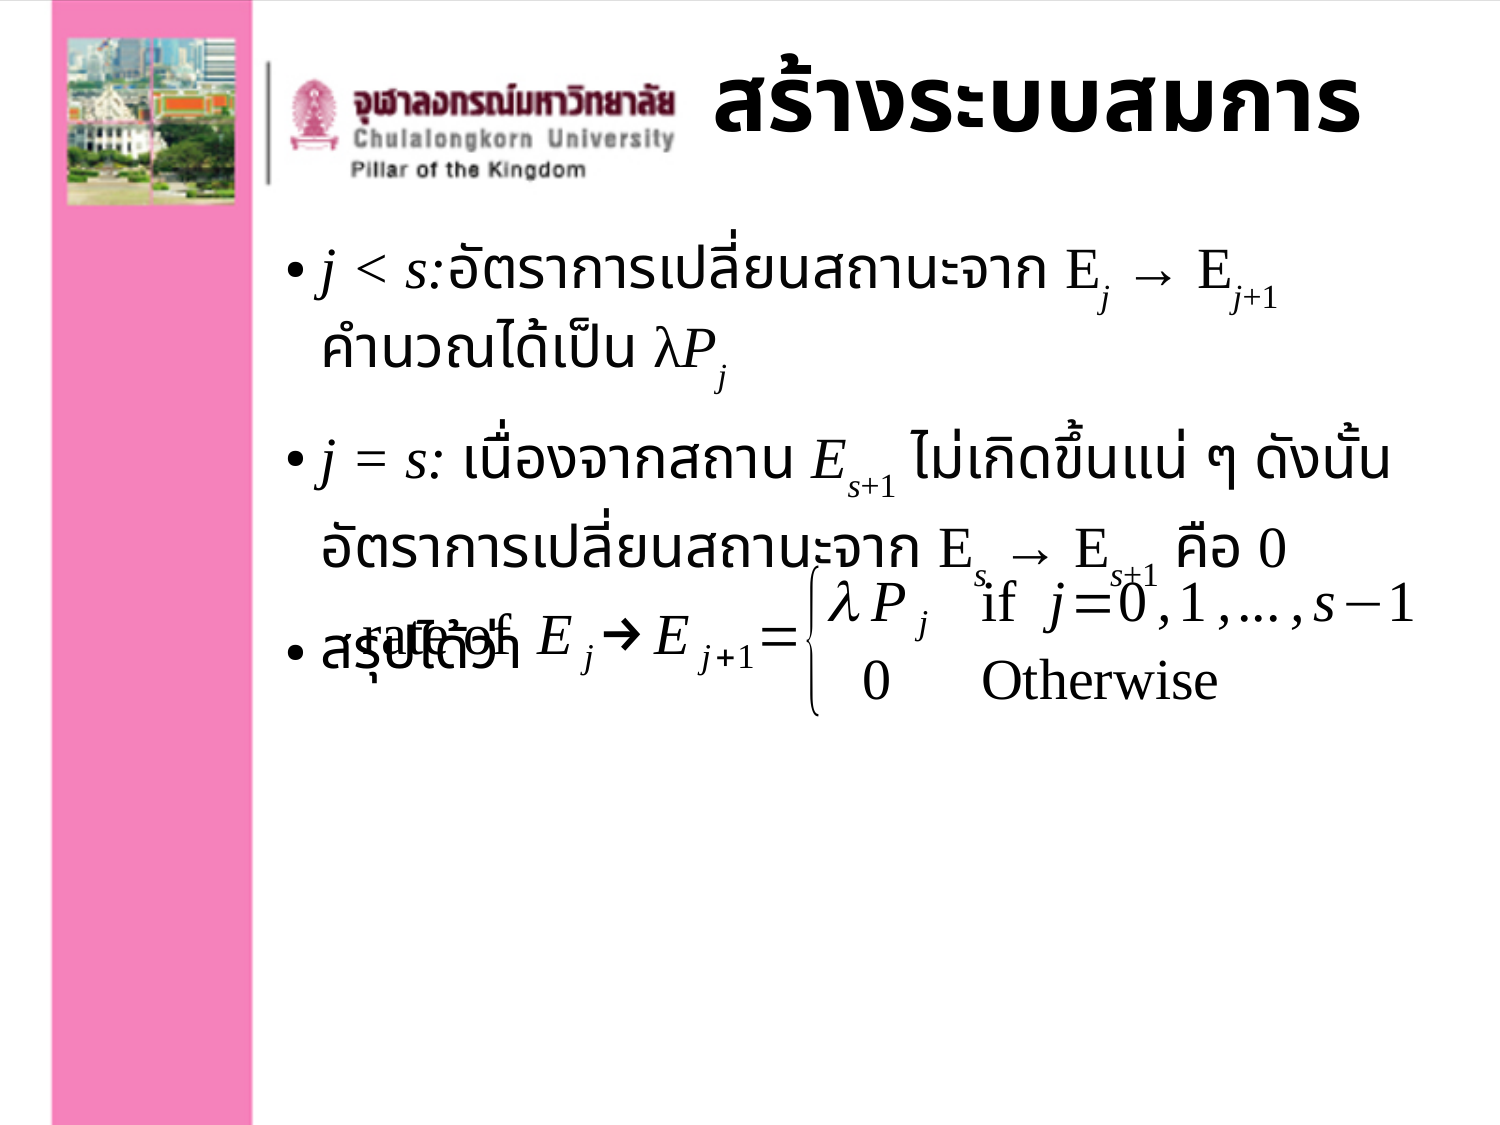

# สร้างระบบสมการ
j < s:อัตราการเปลี่ยนสถานะจาก Ej → Ej+1 คำนวณได้เป็น λPj
j = s: เนื่องจากสถาน Es+1 ไม่เกิดขึ้นแน่ ๆ ดังนั้นอัตราการเปลี่ยนสถานะจาก Es → Es+1 คือ 0
สรุปได้ว่า